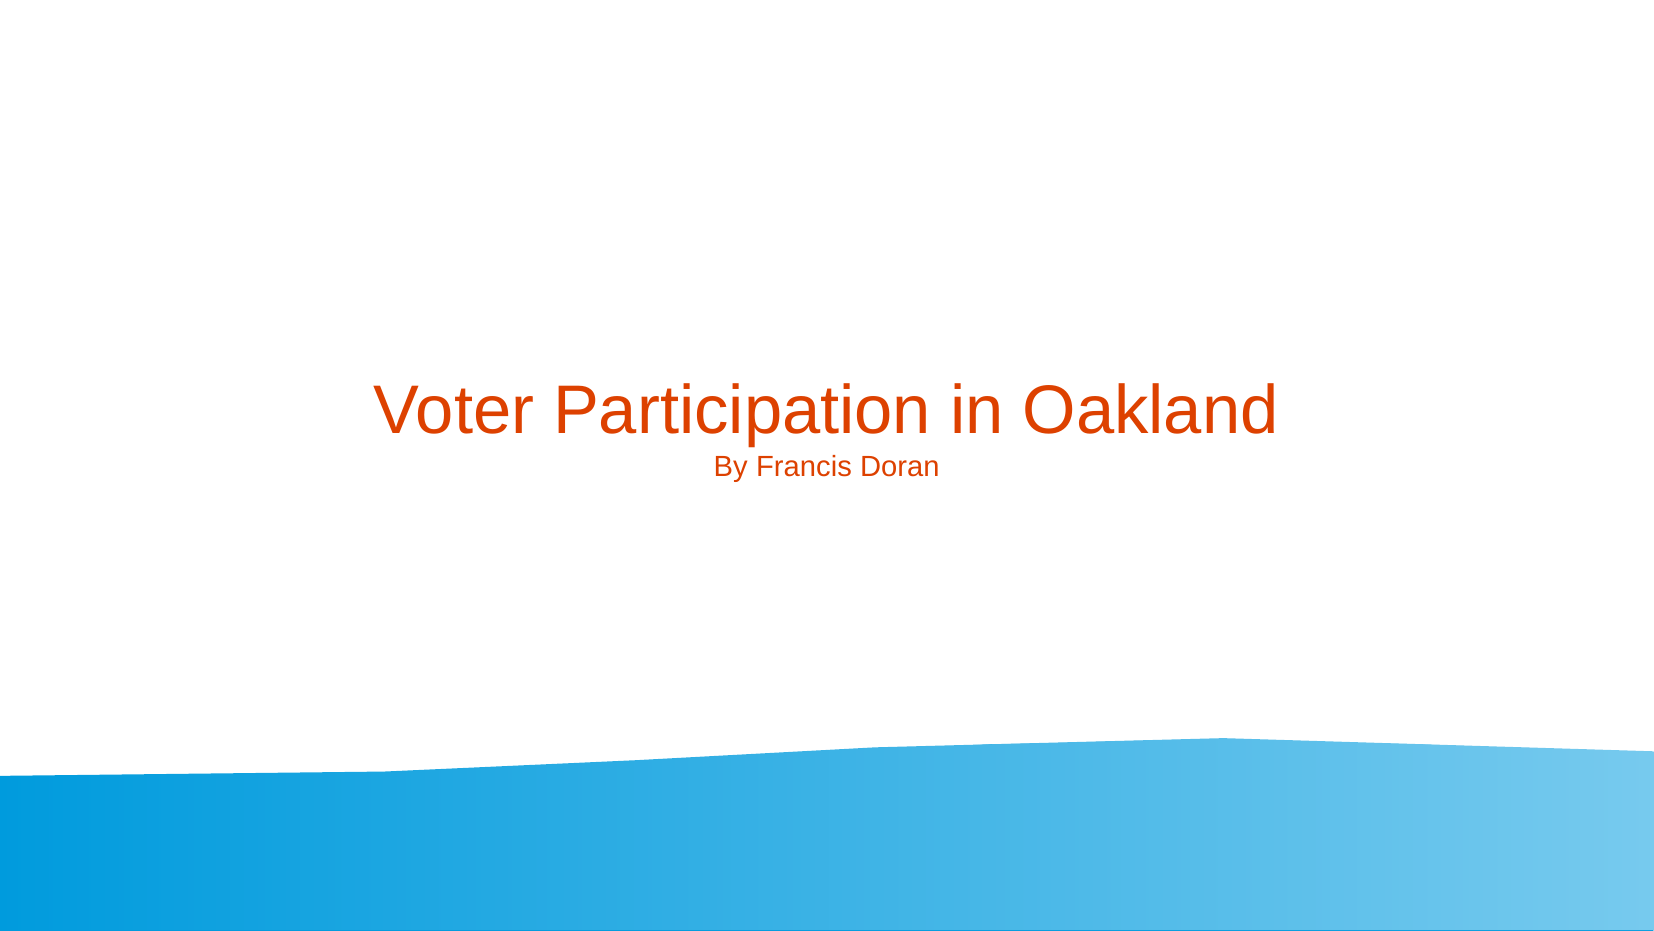

# Voter Participation in Oakland By Francis Doran